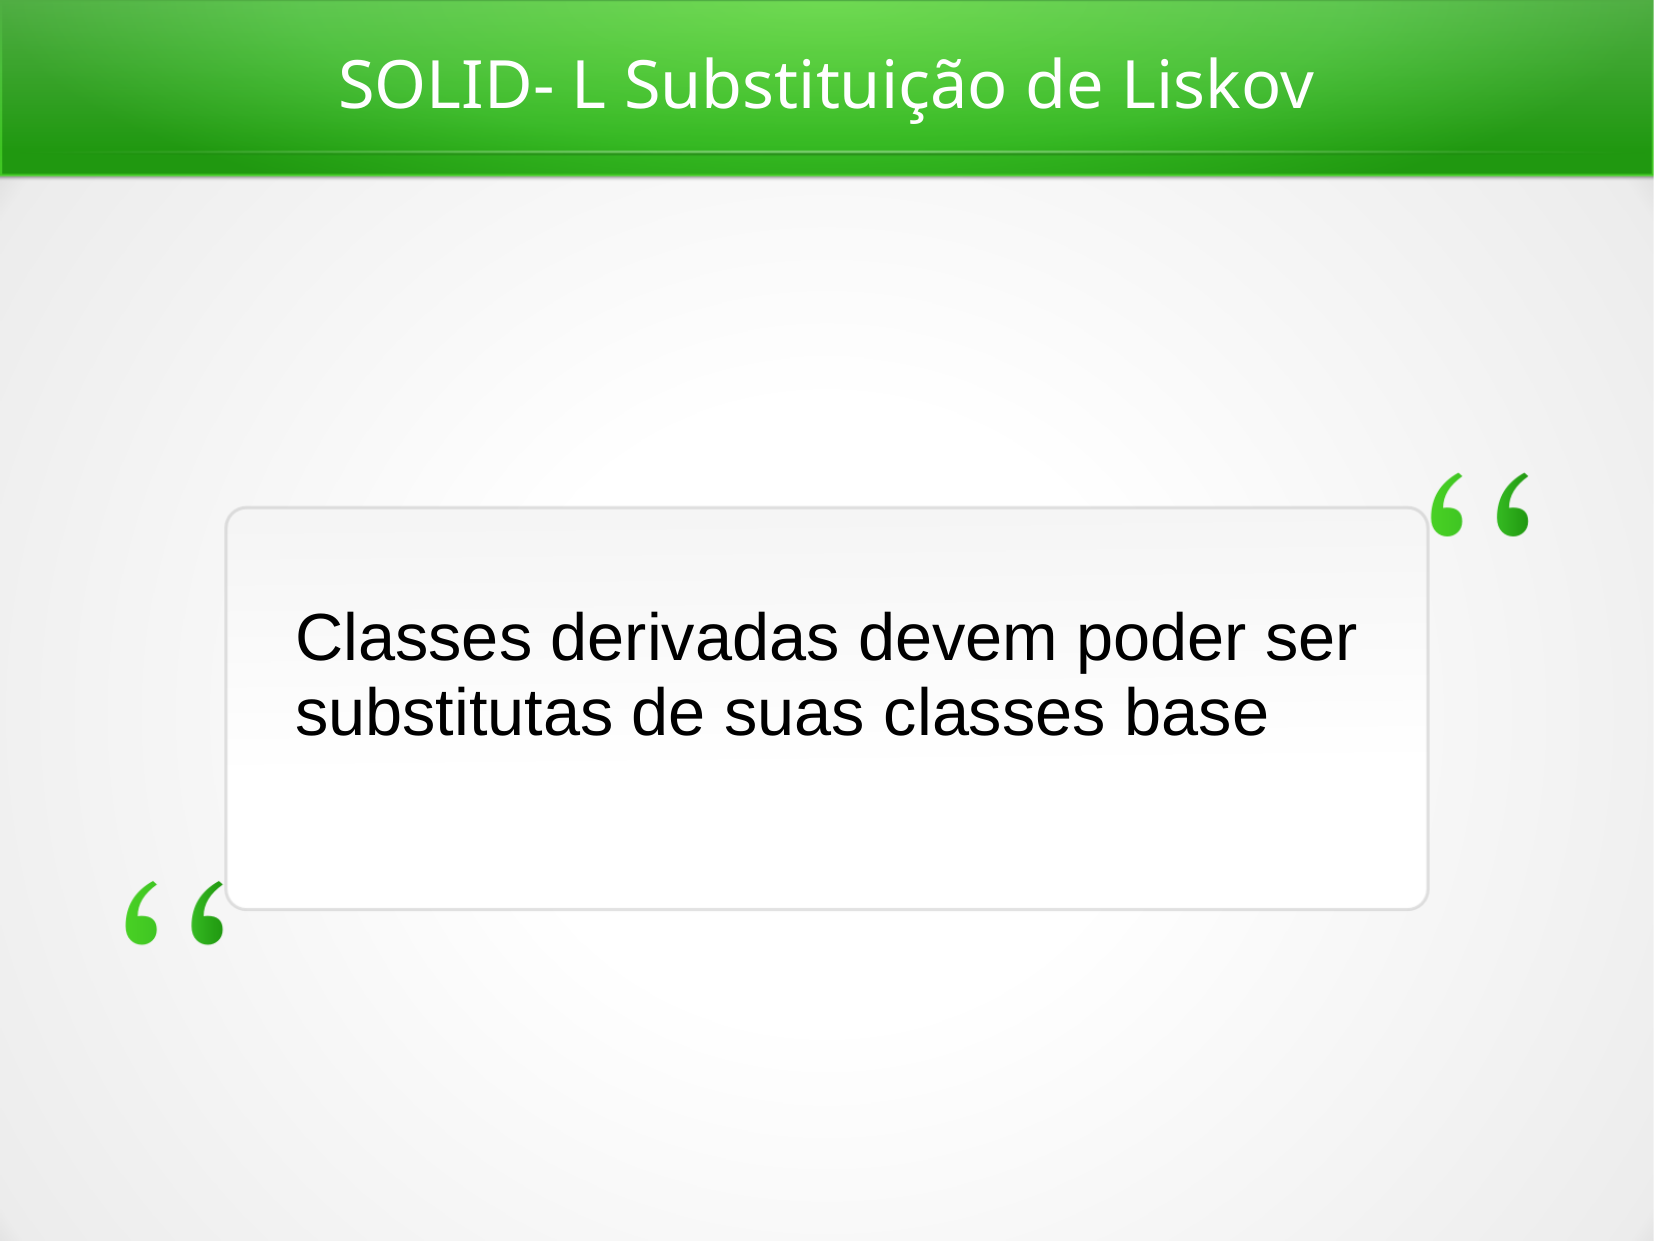

# SOLID- L Substituição de Liskov
Classes derivadas devem poder ser substitutas de suas classes base